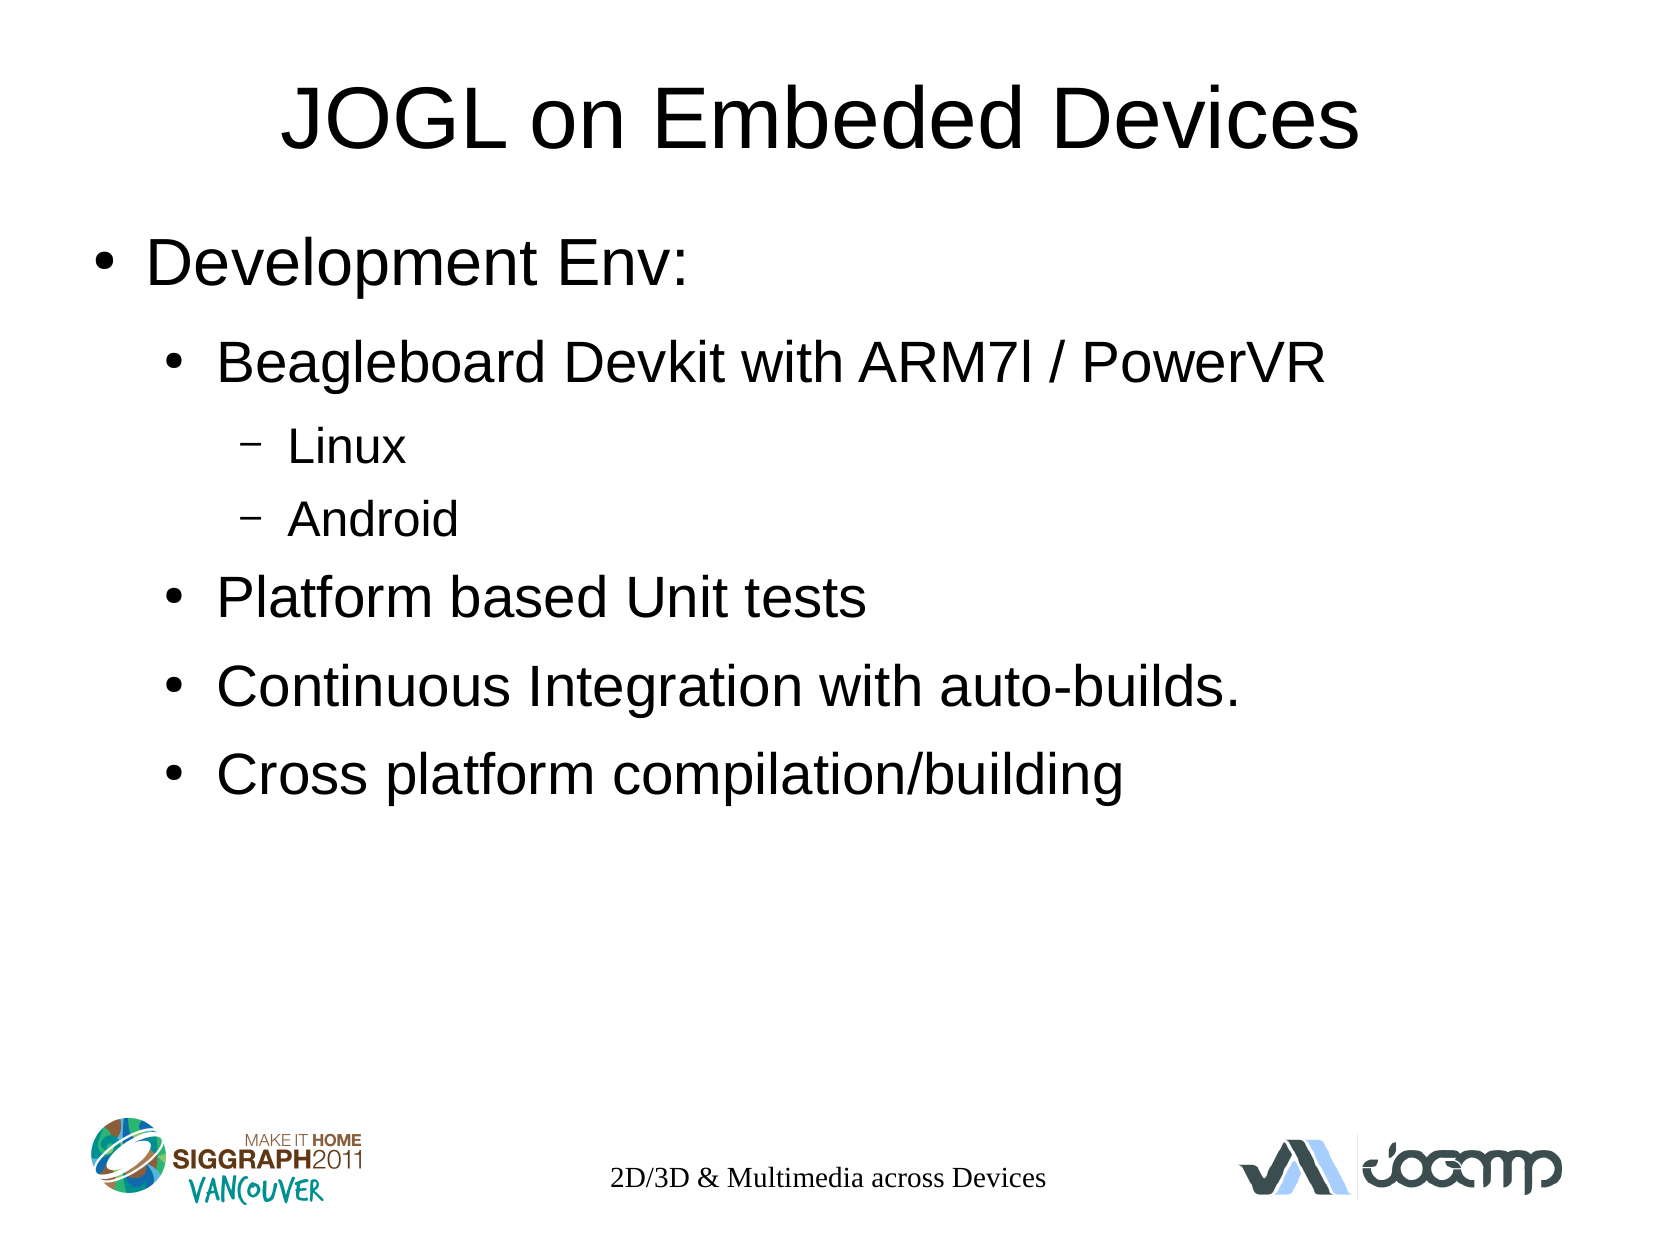

# JOGL on Embeded Devices
Development Env:
Beagleboard Devkit with ARM7l / PowerVR
Linux
Android
Platform based Unit tests
Continuous Integration with auto-builds.
Cross platform compilation/building
2D/3D & Multimedia across Devices